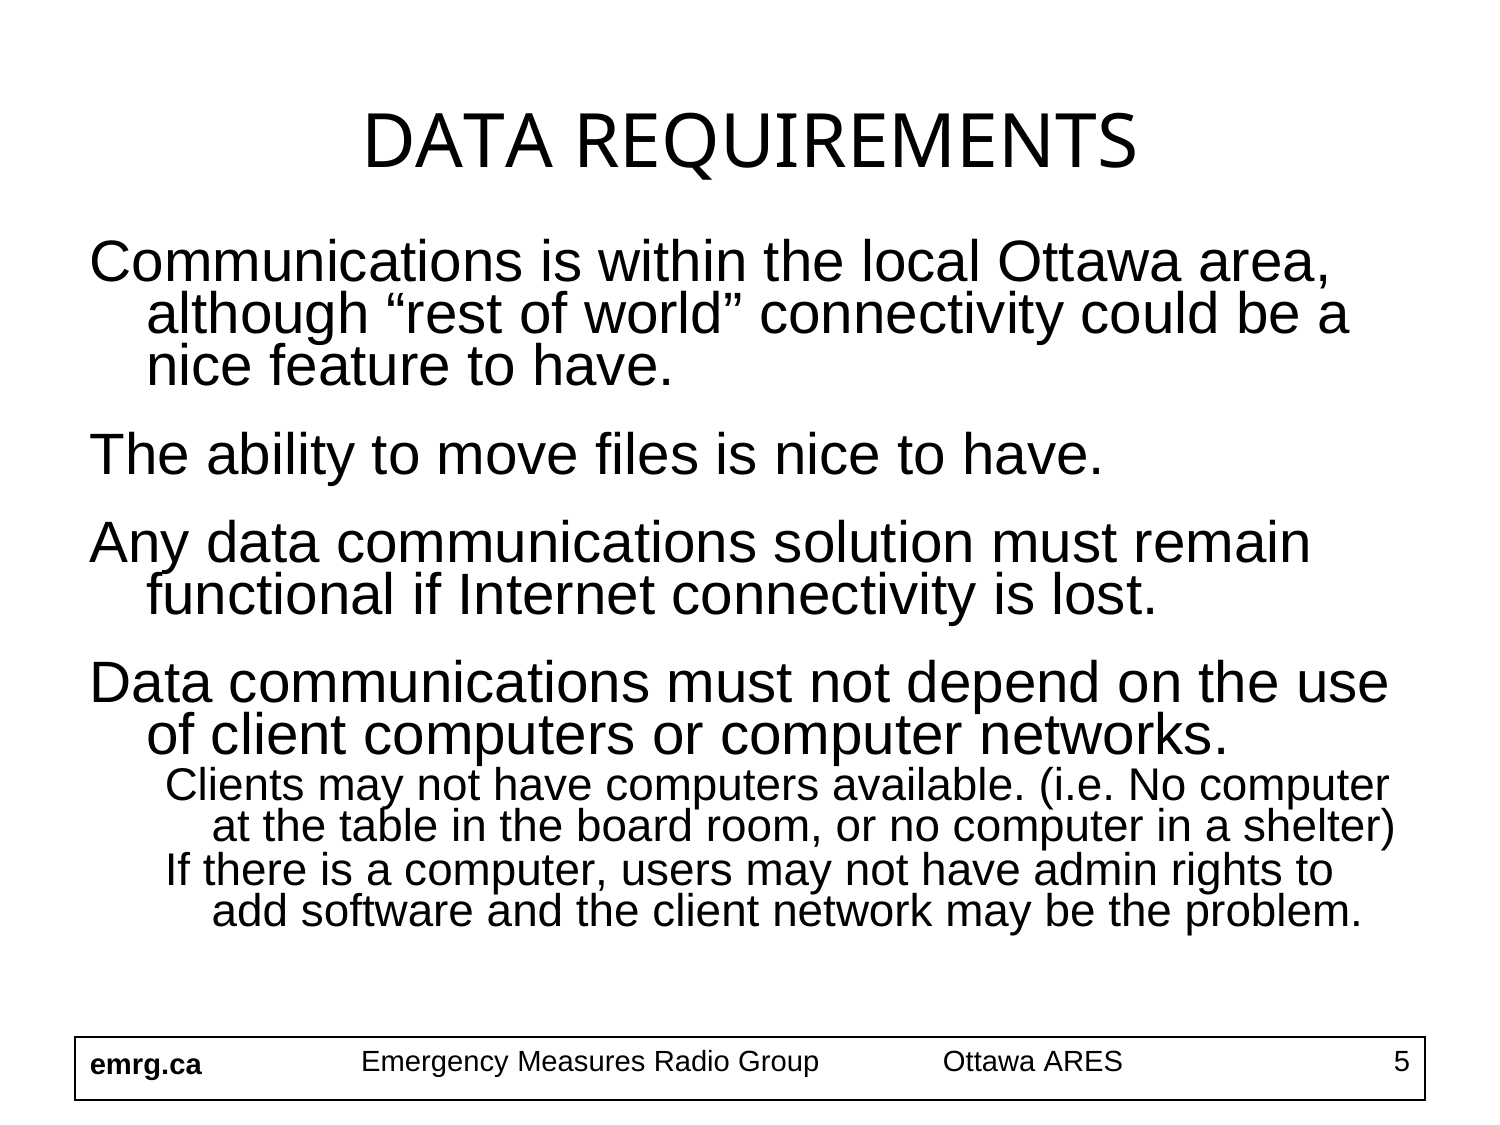

# DATA REQUIREMENTS
Communications is within the local Ottawa area, although “rest of world” connectivity could be a nice feature to have.
The ability to move files is nice to have.
Any data communications solution must remain functional if Internet connectivity is lost.
Data communications must not depend on the use of client computers or computer networks.
Clients may not have computers available. (i.e. No computer at the table in the board room, or no computer in a shelter)
If there is a computer, users may not have admin rights to add software and the client network may be the problem.
Emergency Measures Radio Group Ottawa ARES
5